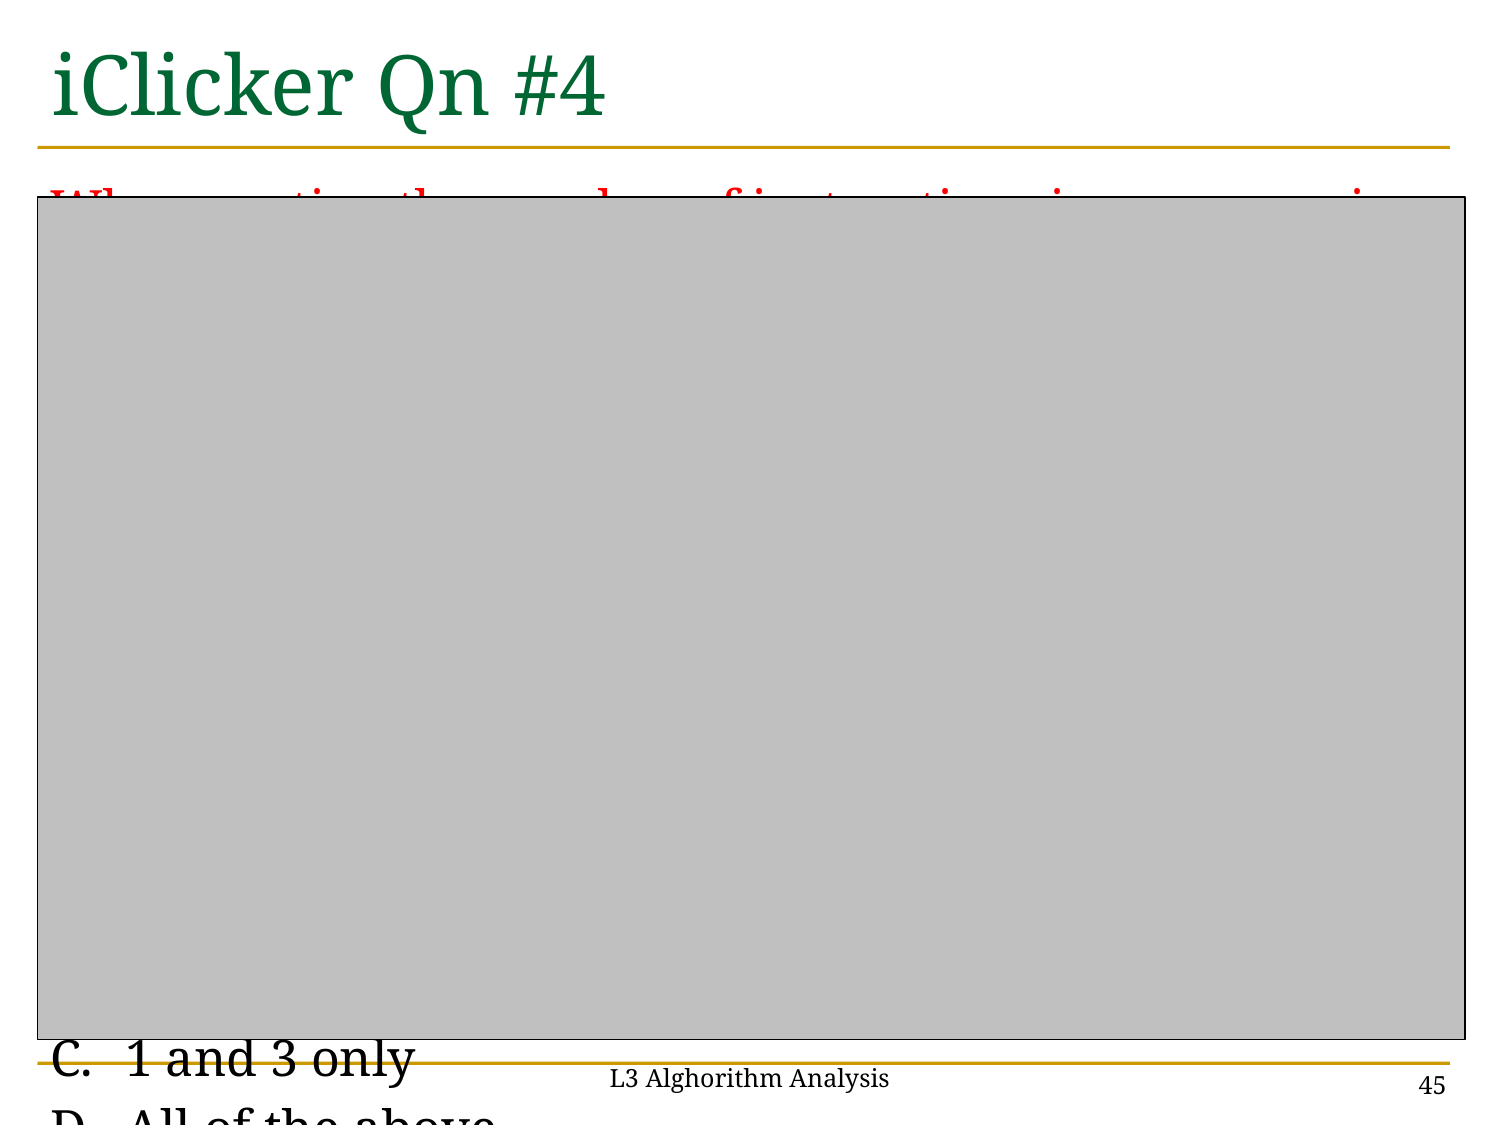

# iClicker Qn #4
Why counting the number of instructions is necessary in algorithm analysis?
The amount of time an algorithm takes to execute is represented by the number of instructions that are executed
The amount of memory space an algorithm takes to execute is represented by the number of instructions that are executed
We can deduce the Big O notation – O (n) of each algorithm for comparison
A. 	1 only
B. 	1 and 2 only
C. 	1 and 3 only
D. 	All of the above
L3 Alghorithm Analysis